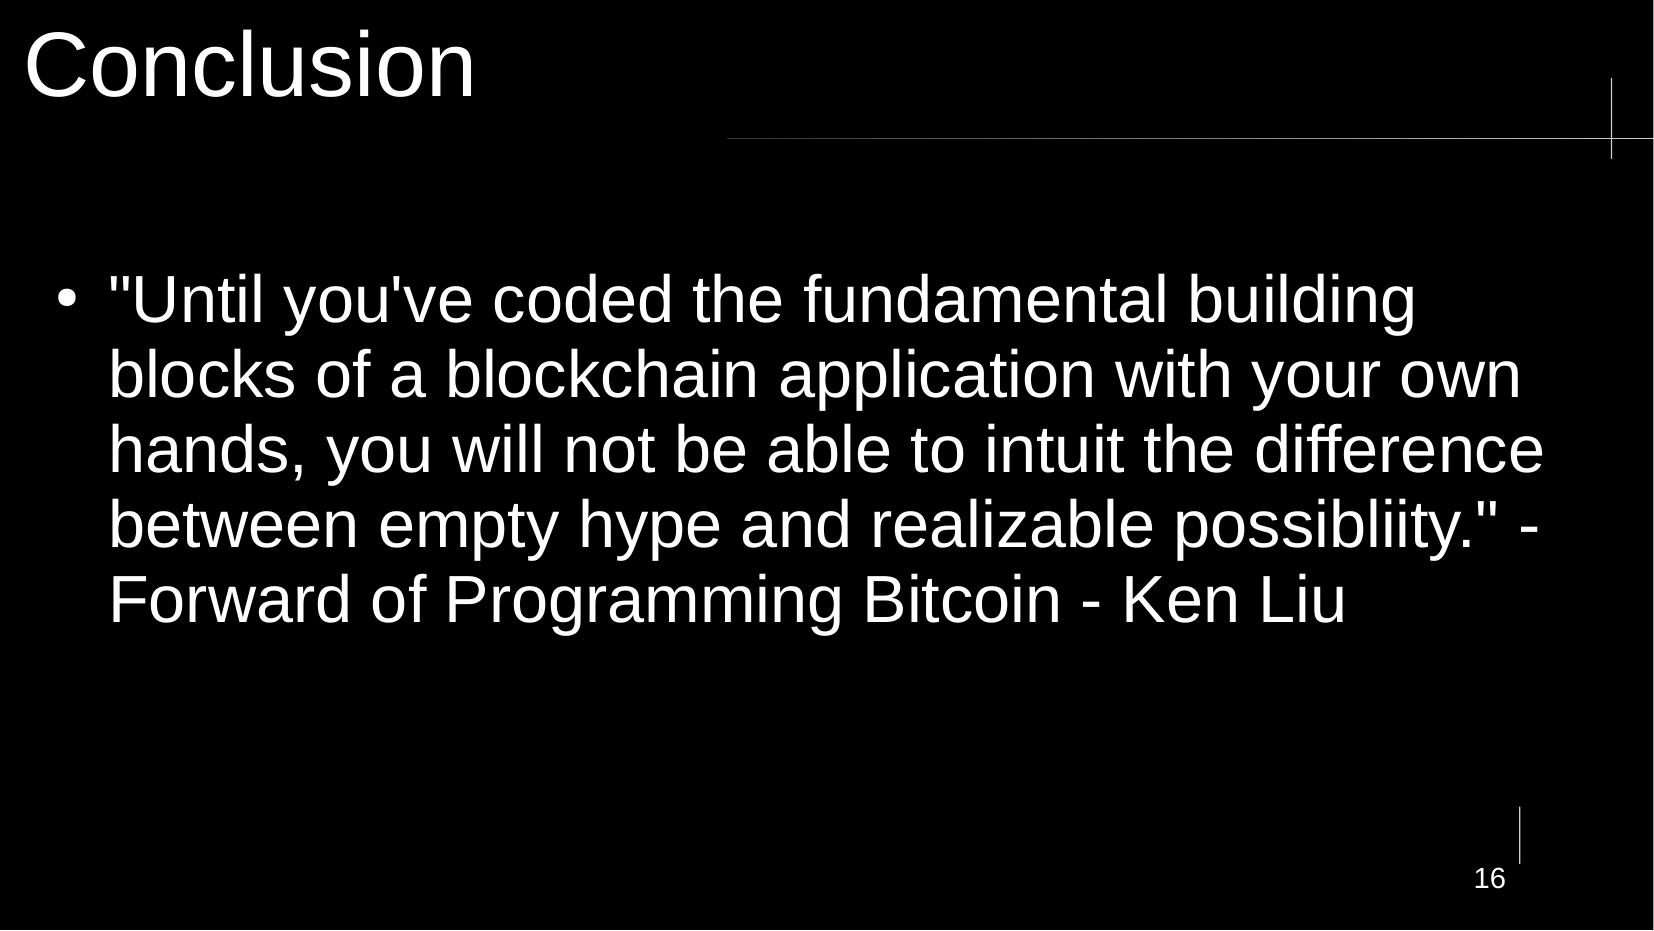

# Conclusion
"Until you've coded the fundamental building blocks of a blockchain application with your own hands, you will not be able to intuit the difference between empty hype and realizable possibliity." - Forward of Programming Bitcoin - Ken Liu
16